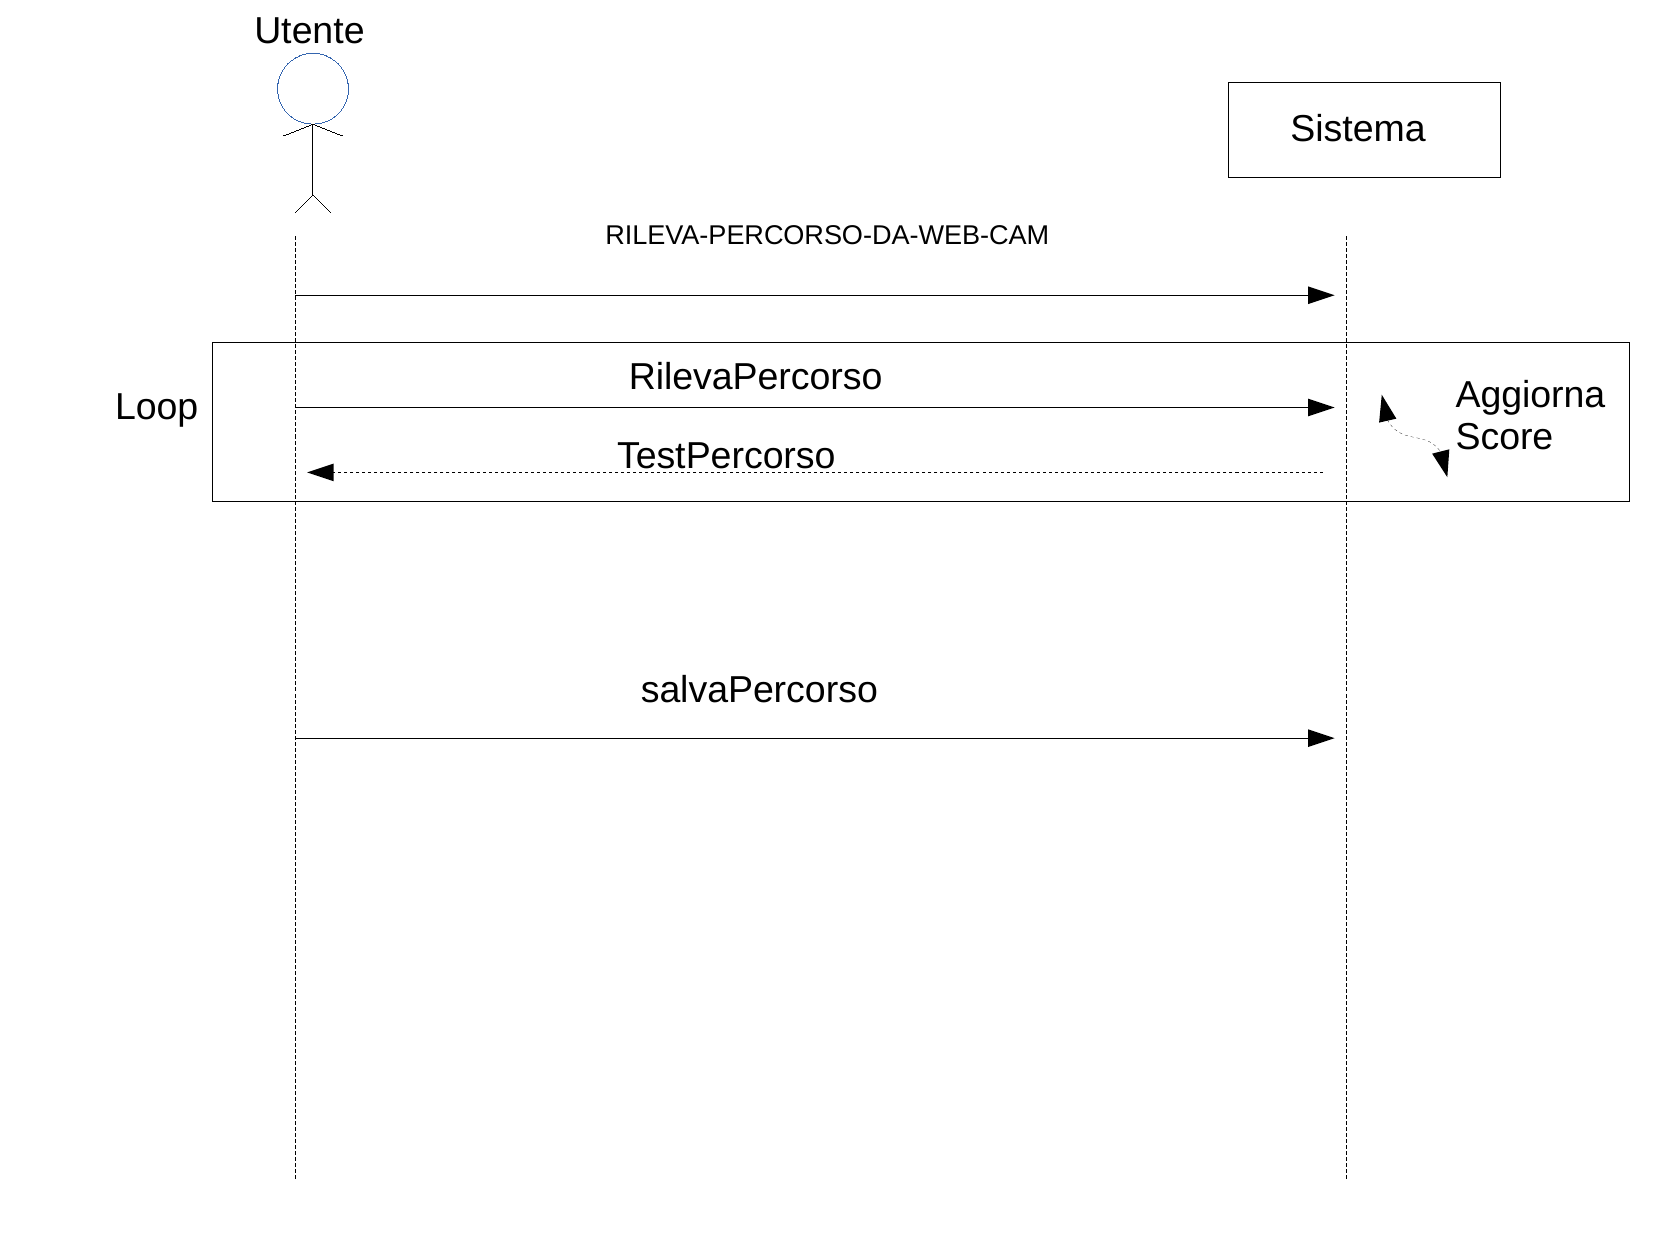

Utente
Sistema
RILEVA-PERCORSO-DA-WEB-CAM
RilevaPercorso
Aggiorna
Score
Loop
TestPercorso
salvaPercorso